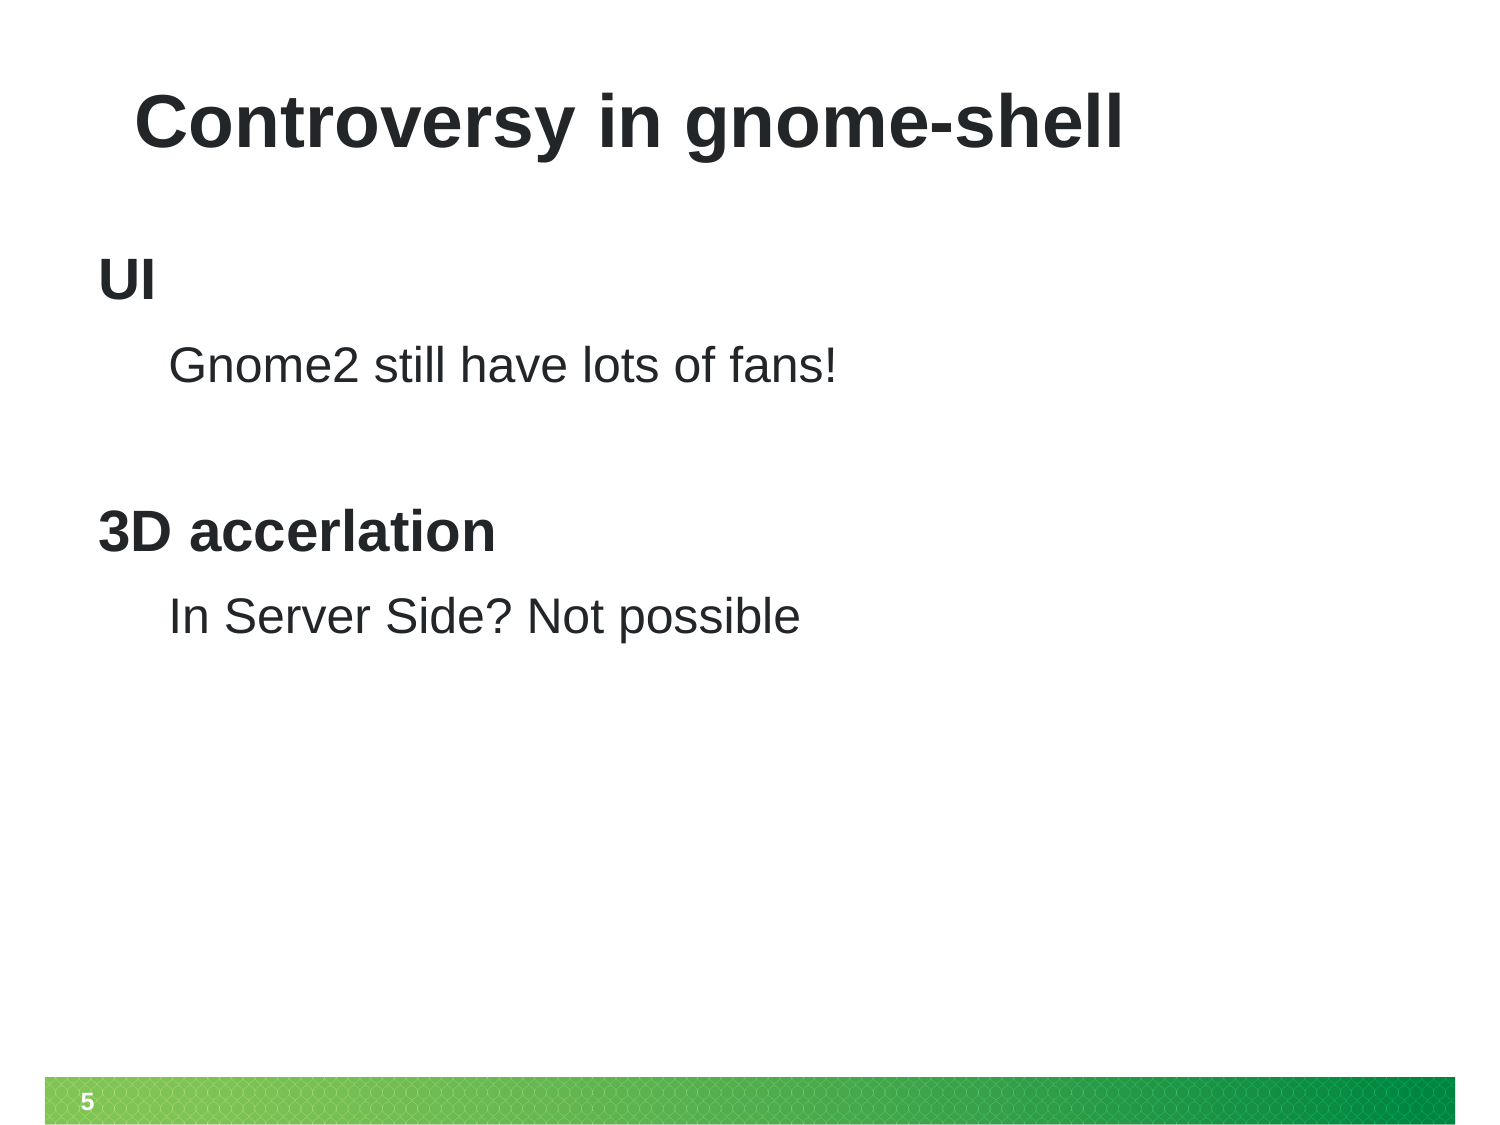

# Controversy in gnome-shell
UI
 Gnome2 still have lots of fans!
3D accerlation
 In Server Side? Not possible